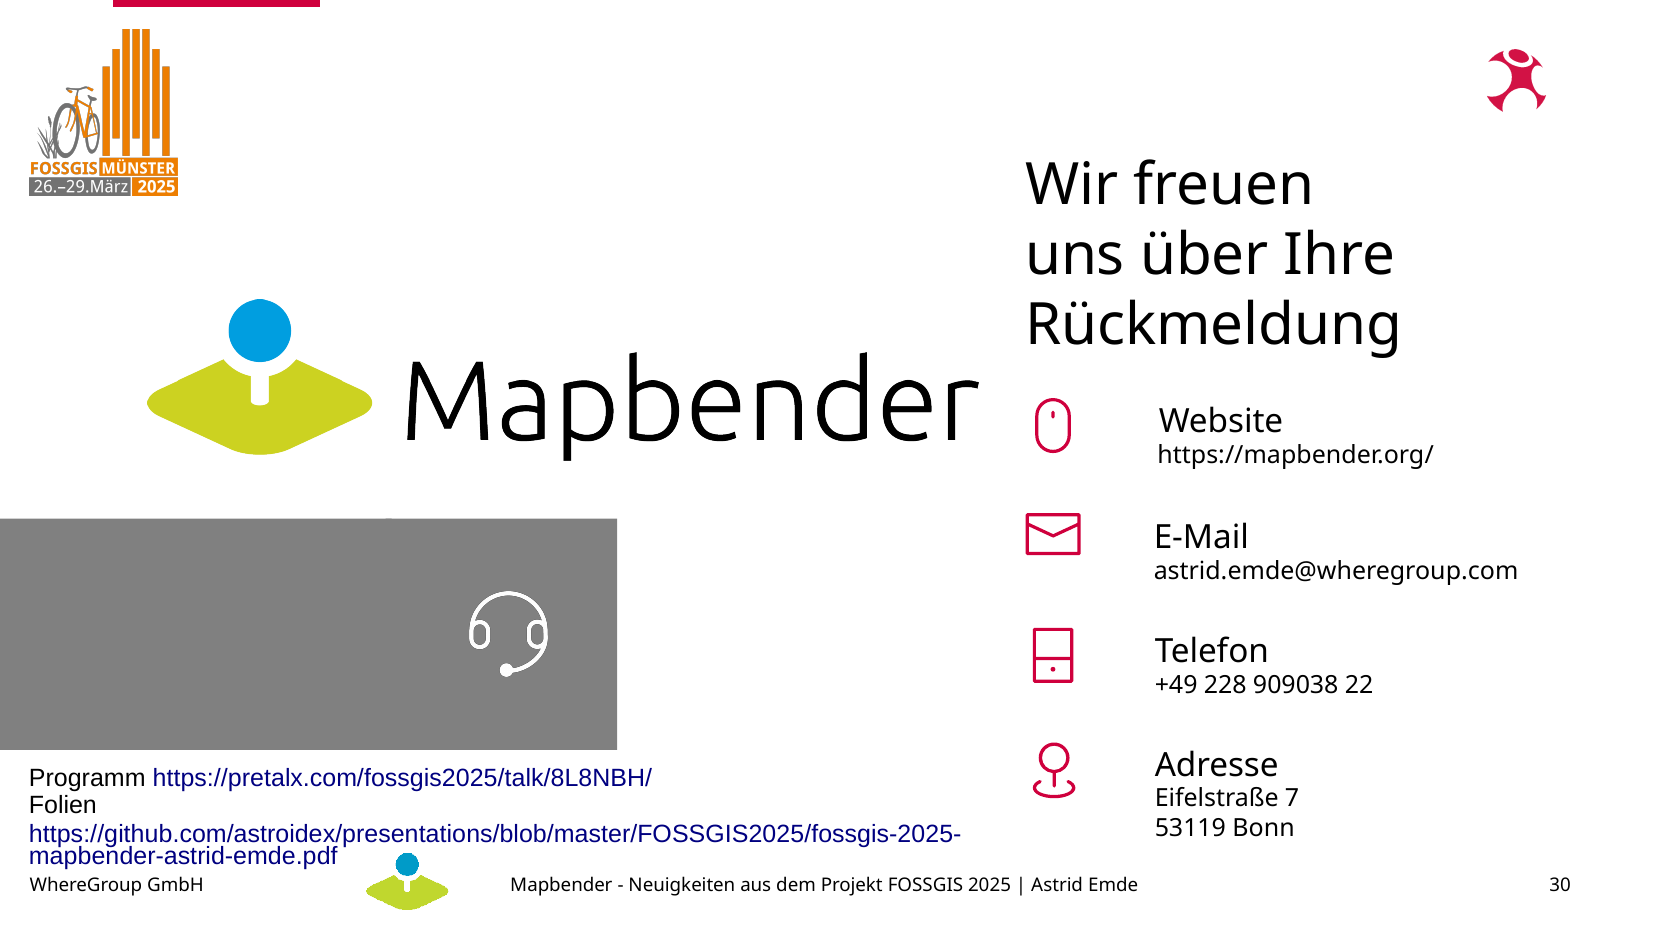

Wir freuen
uns über Ihre
Rückmeldung
Website
https://mapbender.org/
E-Mail
astrid.emde@wheregroup.com
Telefon
+49 228 909038 22
Adresse
Programm https://pretalx.com/fossgis2025/talk/8L8NBH/
Folien
https://github.com/astroidex/presentations/blob/master/FOSSGIS2025/fossgis-2025-mapbender-astrid-emde.pdf
Eifelstraße 7
53119 Bonn
WhereGroup GmbH
Mapbender - Neuigkeiten aus dem Projekt FOSSGIS 2025 | Astrid Emde
30